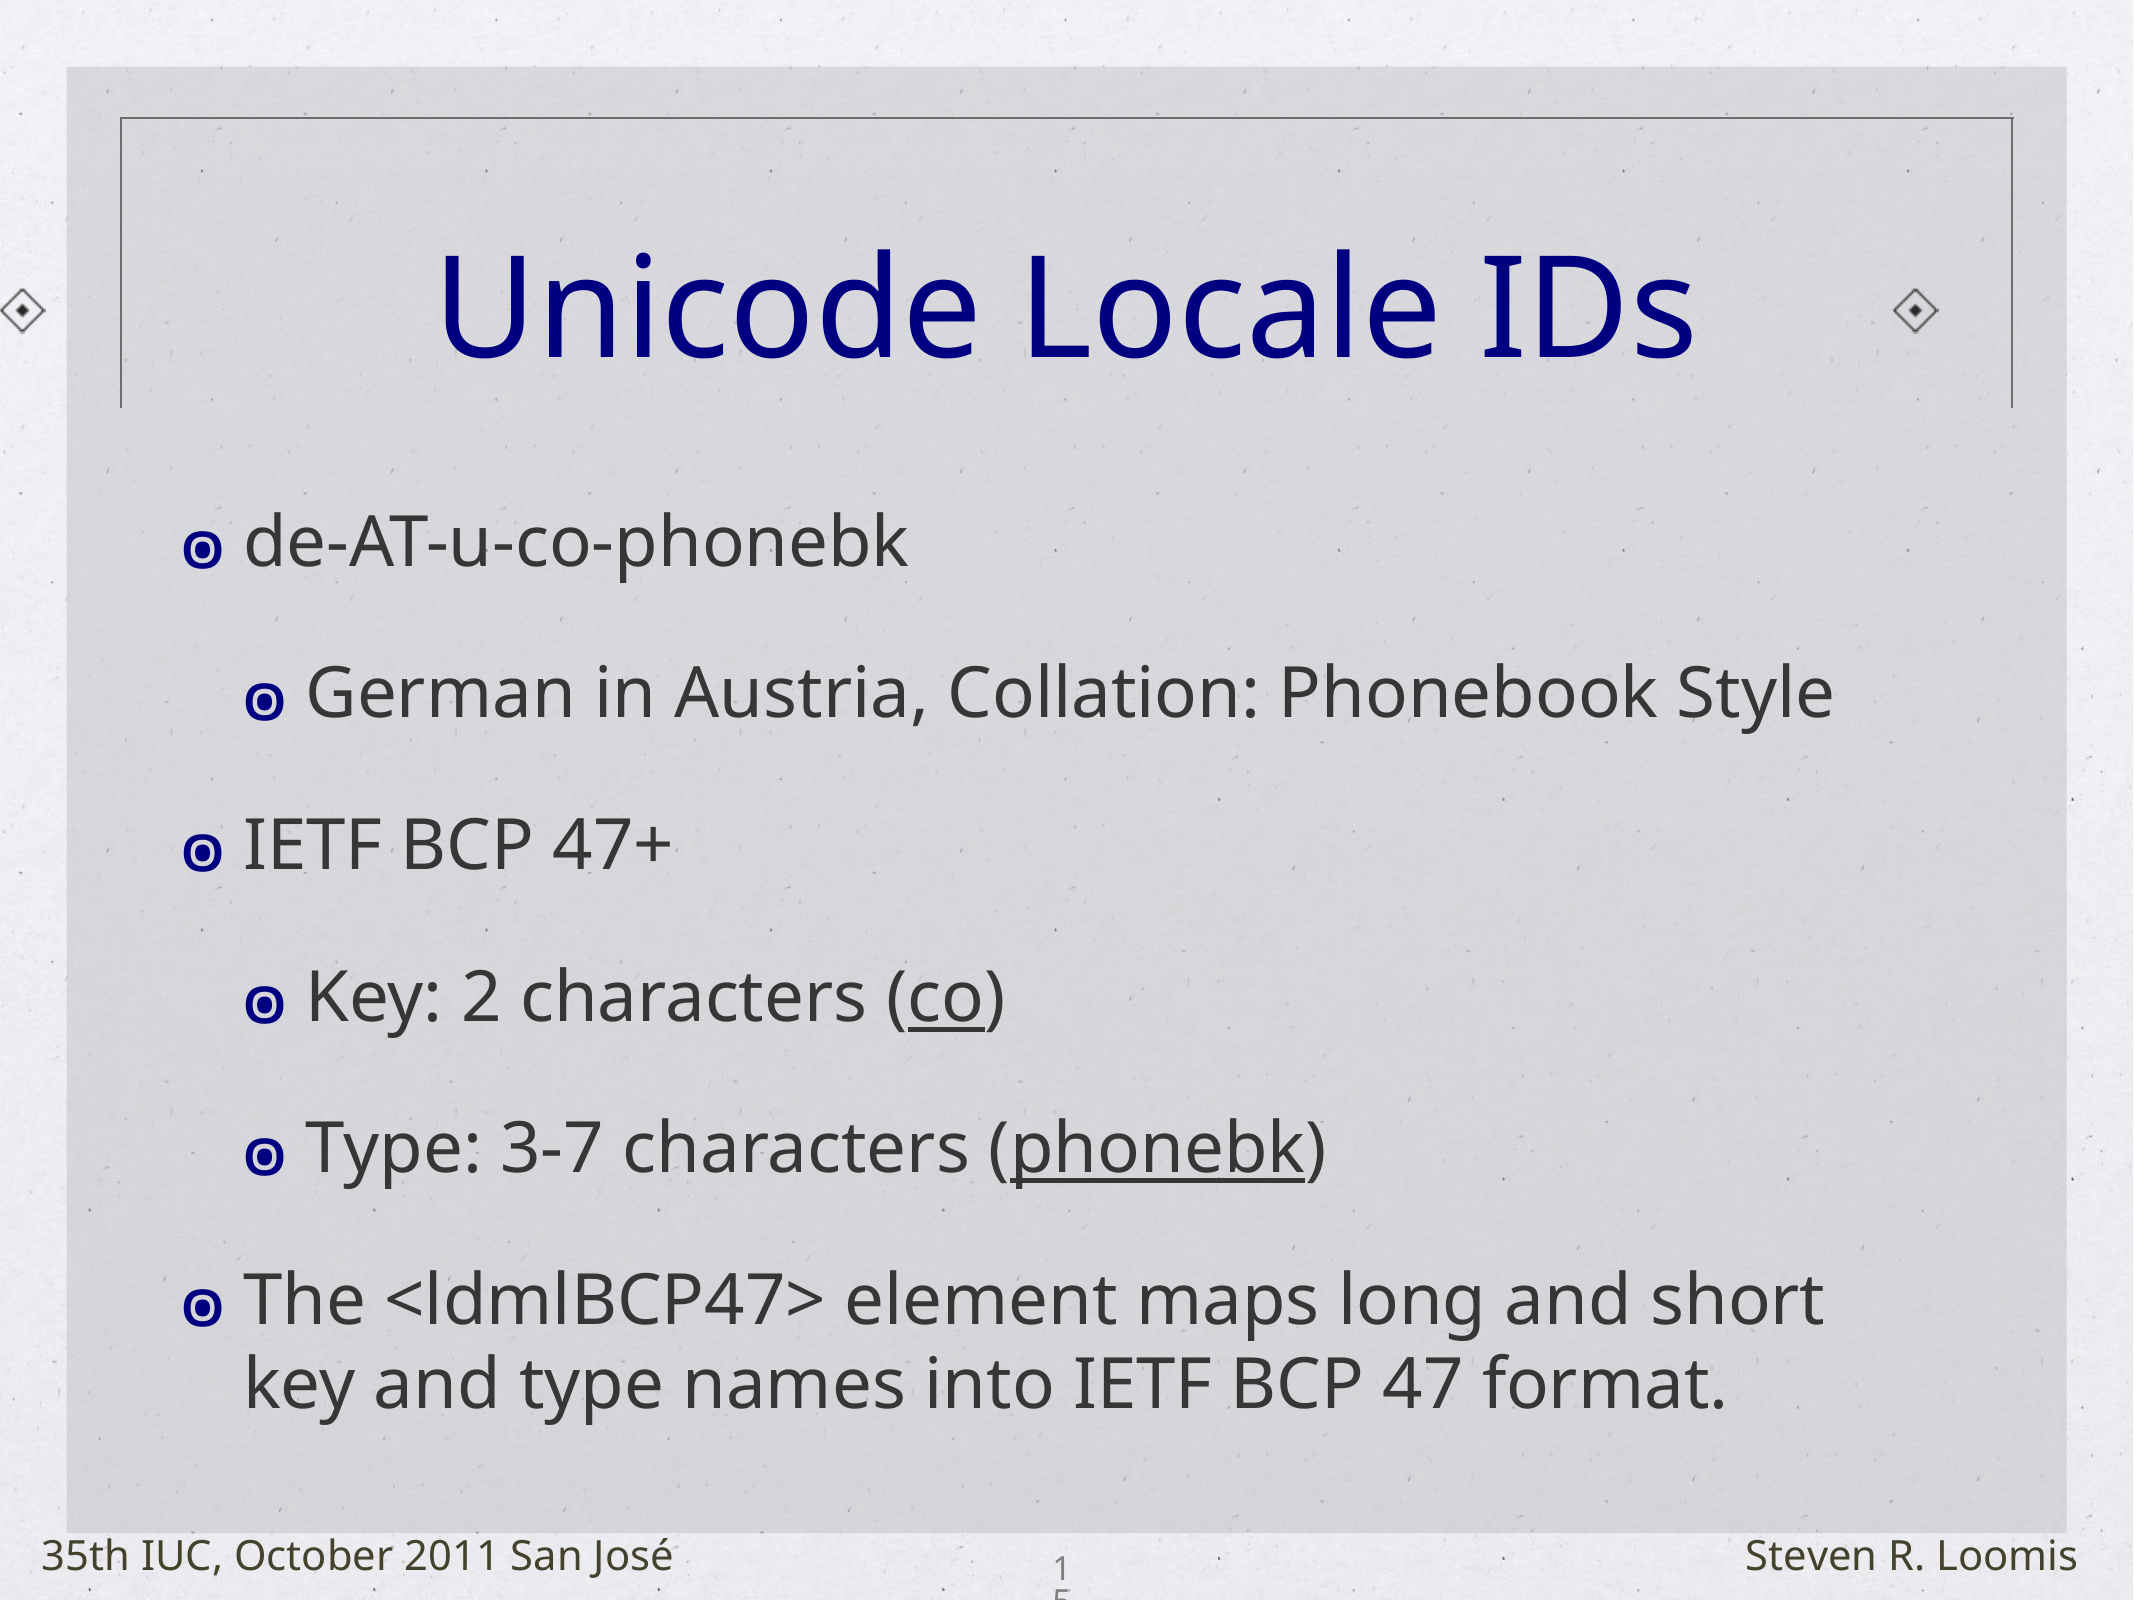

# Unicode Locale IDs
de-AT-u-co-phonebk
German in Austria, Collation: Phonebook Style
IETF BCP 47+
Key: 2 characters (co)
Type: 3-7 characters (phonebk)
The <ldmlBCP47> element maps long and short key and type names into IETF BCP 47 format.
15